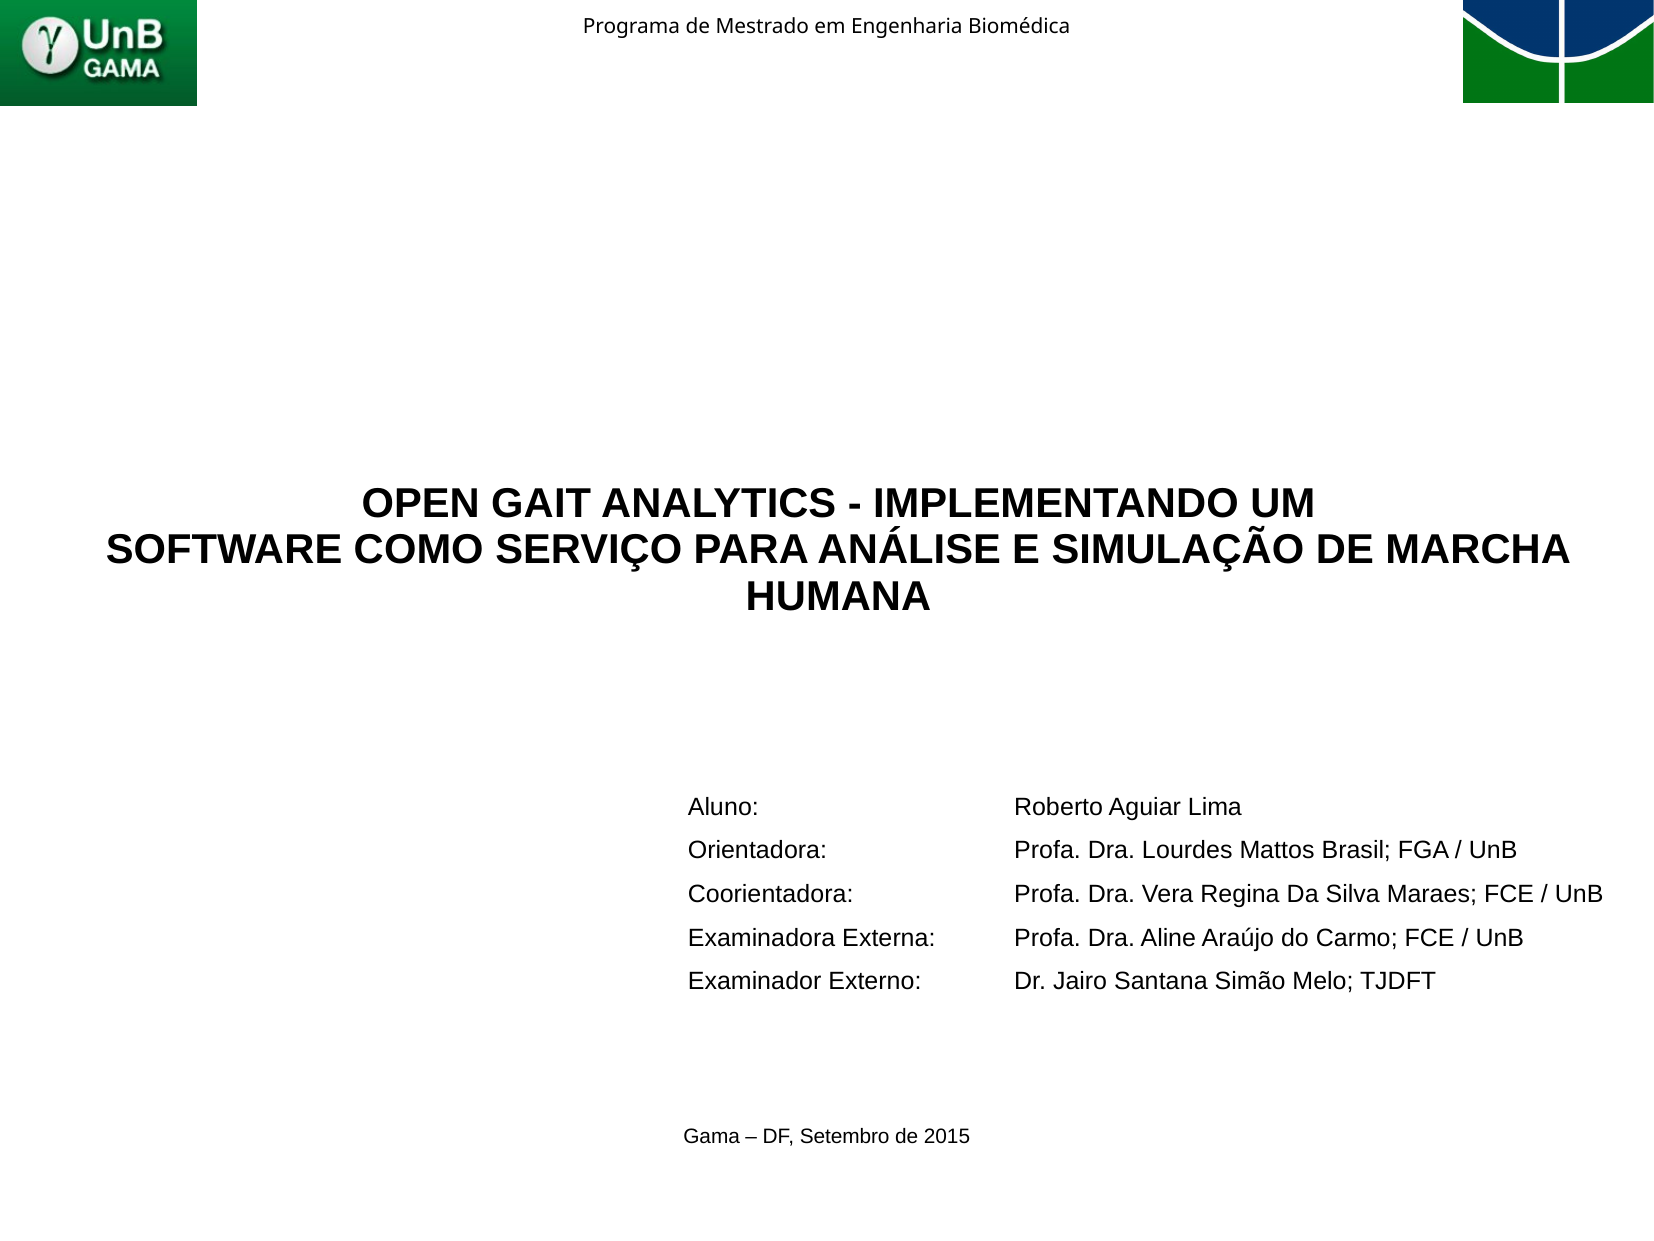

#
OPEN GAIT ANALYTICS - IMPLEMENTANDO UM
SOFTWARE COMO SERVIÇO PARA ANÁLISE E SIMULAÇÃO DE MARCHA
HUMANA
| Aluno: | Roberto Aguiar Lima |
| --- | --- |
| Orientadora: | Profa. Dra. Lourdes Mattos Brasil; FGA / UnB |
| Coorientadora: | Profa. Dra. Vera Regina Da Silva Maraes; FCE / UnB |
| Examinadora Externa: | Profa. Dra. Aline Araújo do Carmo; FCE / UnB |
| Examinador Externo: | Dr. Jairo Santana Simão Melo; TJDFT |
Gama – DF, Setembro de 2015